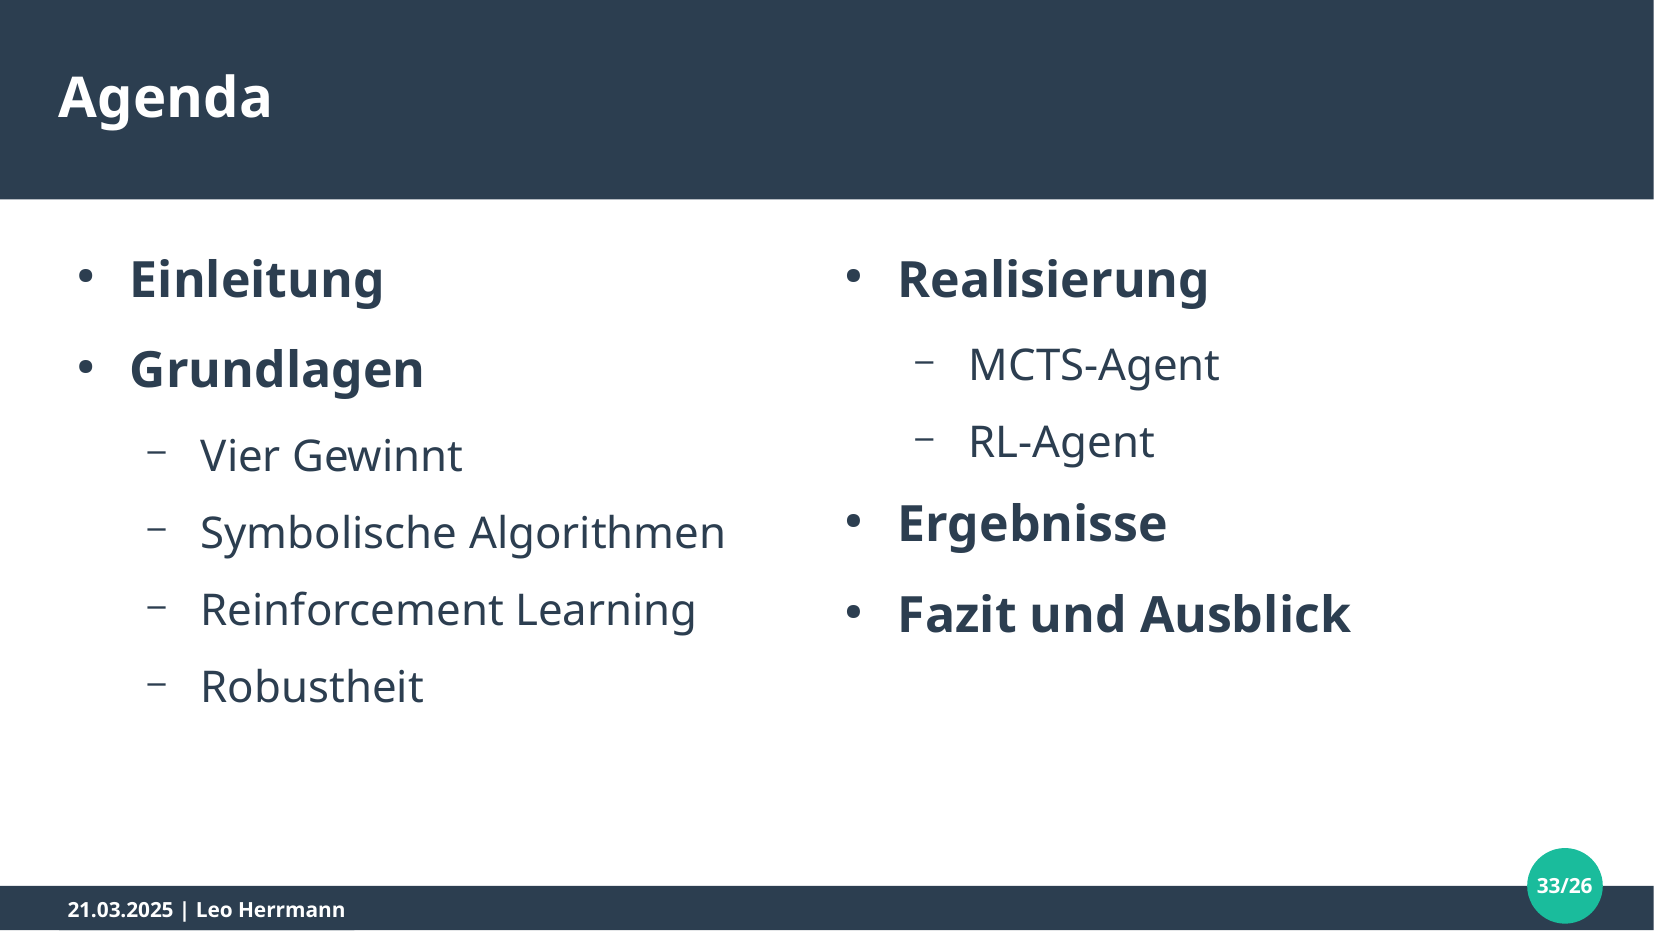

# Agenda
Einleitung
Grundlagen
Vier Gewinnt
Symbolische Algorithmen
Reinforcement Learning
Robustheit
Realisierung
MCTS-Agent
RL-Agent
Ergebnisse
Fazit und Ausblick